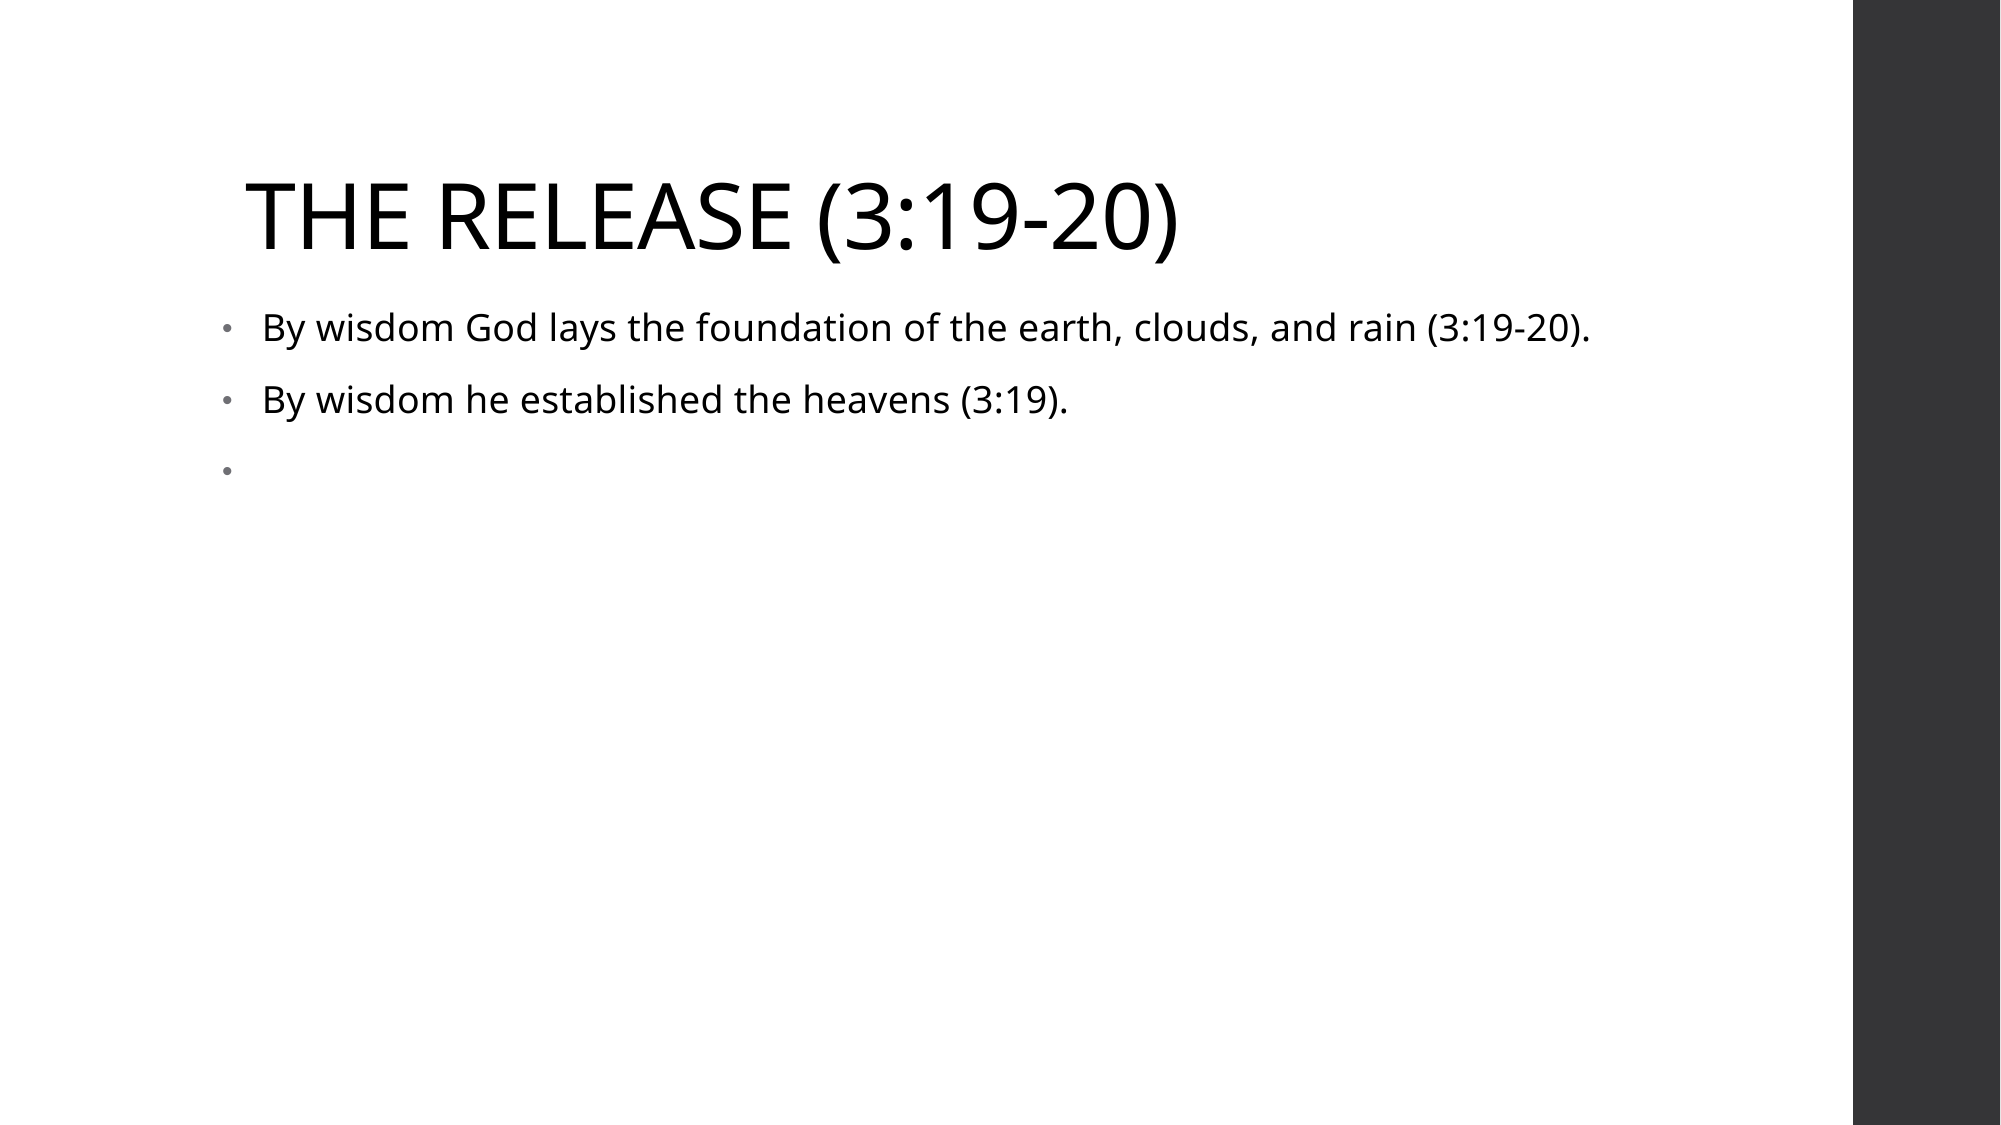

# THE RELEASE (3:19-20)
 By wisdom God lays the foundation of the earth, clouds, and rain (3:19-20).
 By wisdom he established the heavens (3:19).